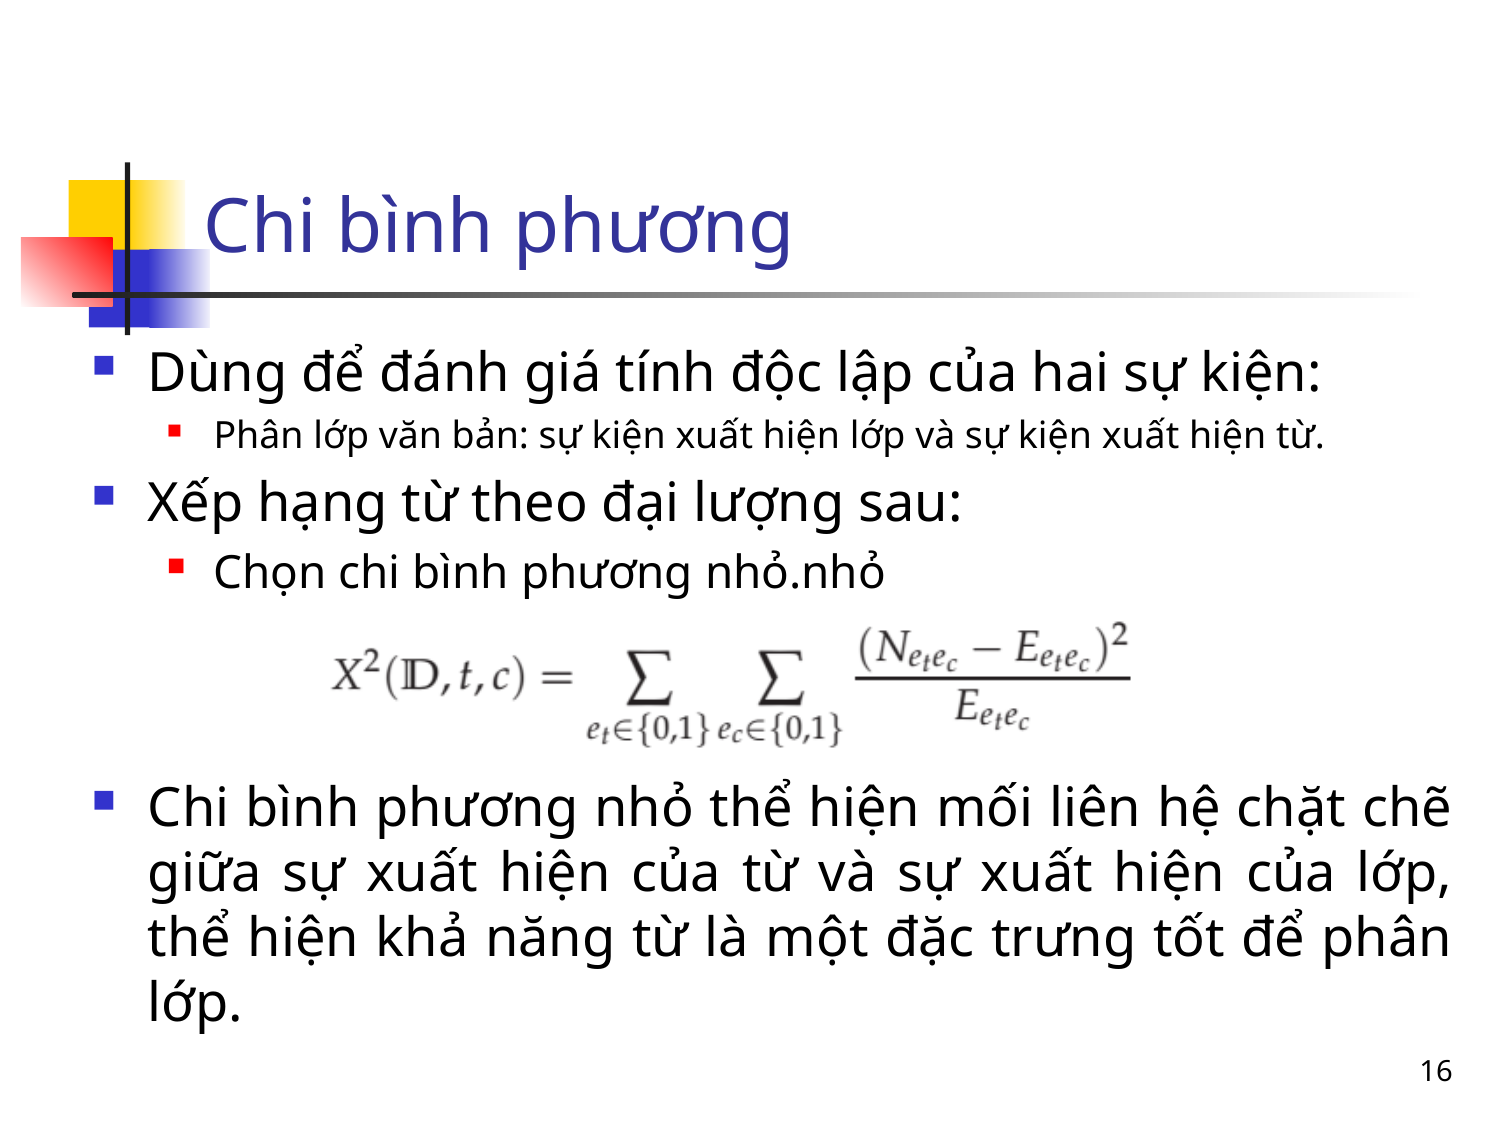

Chi bình phương
# Dùng để đánh giá tính độc lập của hai sự kiện:
Phân lớp văn bản: sự kiện xuất hiện lớp và sự kiện xuất hiện từ.
Xếp hạng từ theo đại lượng sau:
Chọn chi bình phương nhỏ.nhỏ
Chi bình phương nhỏ thể hiện mối liên hệ chặt chẽ giữa sự xuất hiện của từ và sự xuất hiện của lớp, thể hiện khả năng từ là một đặc trưng tốt để phân lớp.